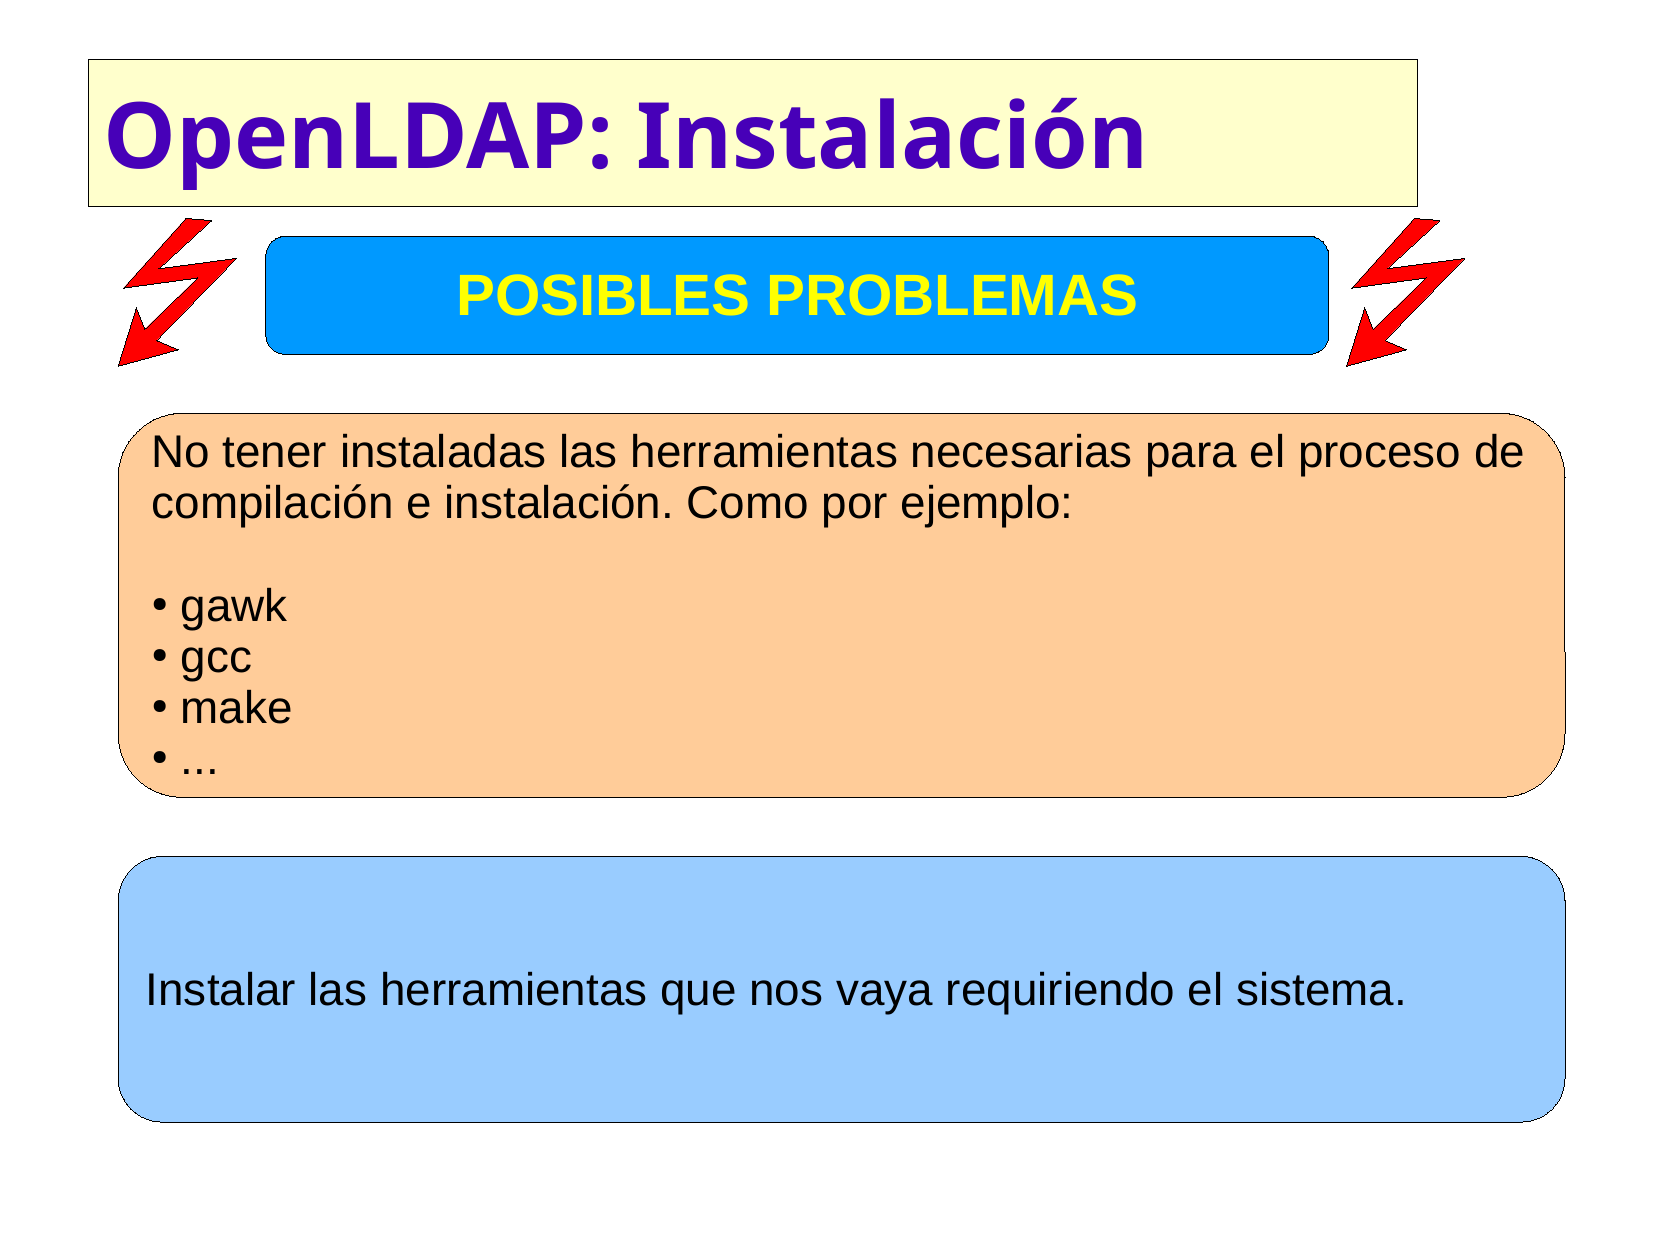

OpenLDAP: Instalación
POSIBLES PROBLEMAS
No tener instaladas las herramientas necesarias para el proceso de compilación e instalación. Como por ejemplo:
 gawk
 gcc
 make
 ...
Instalar las herramientas que nos vaya requiriendo el sistema.